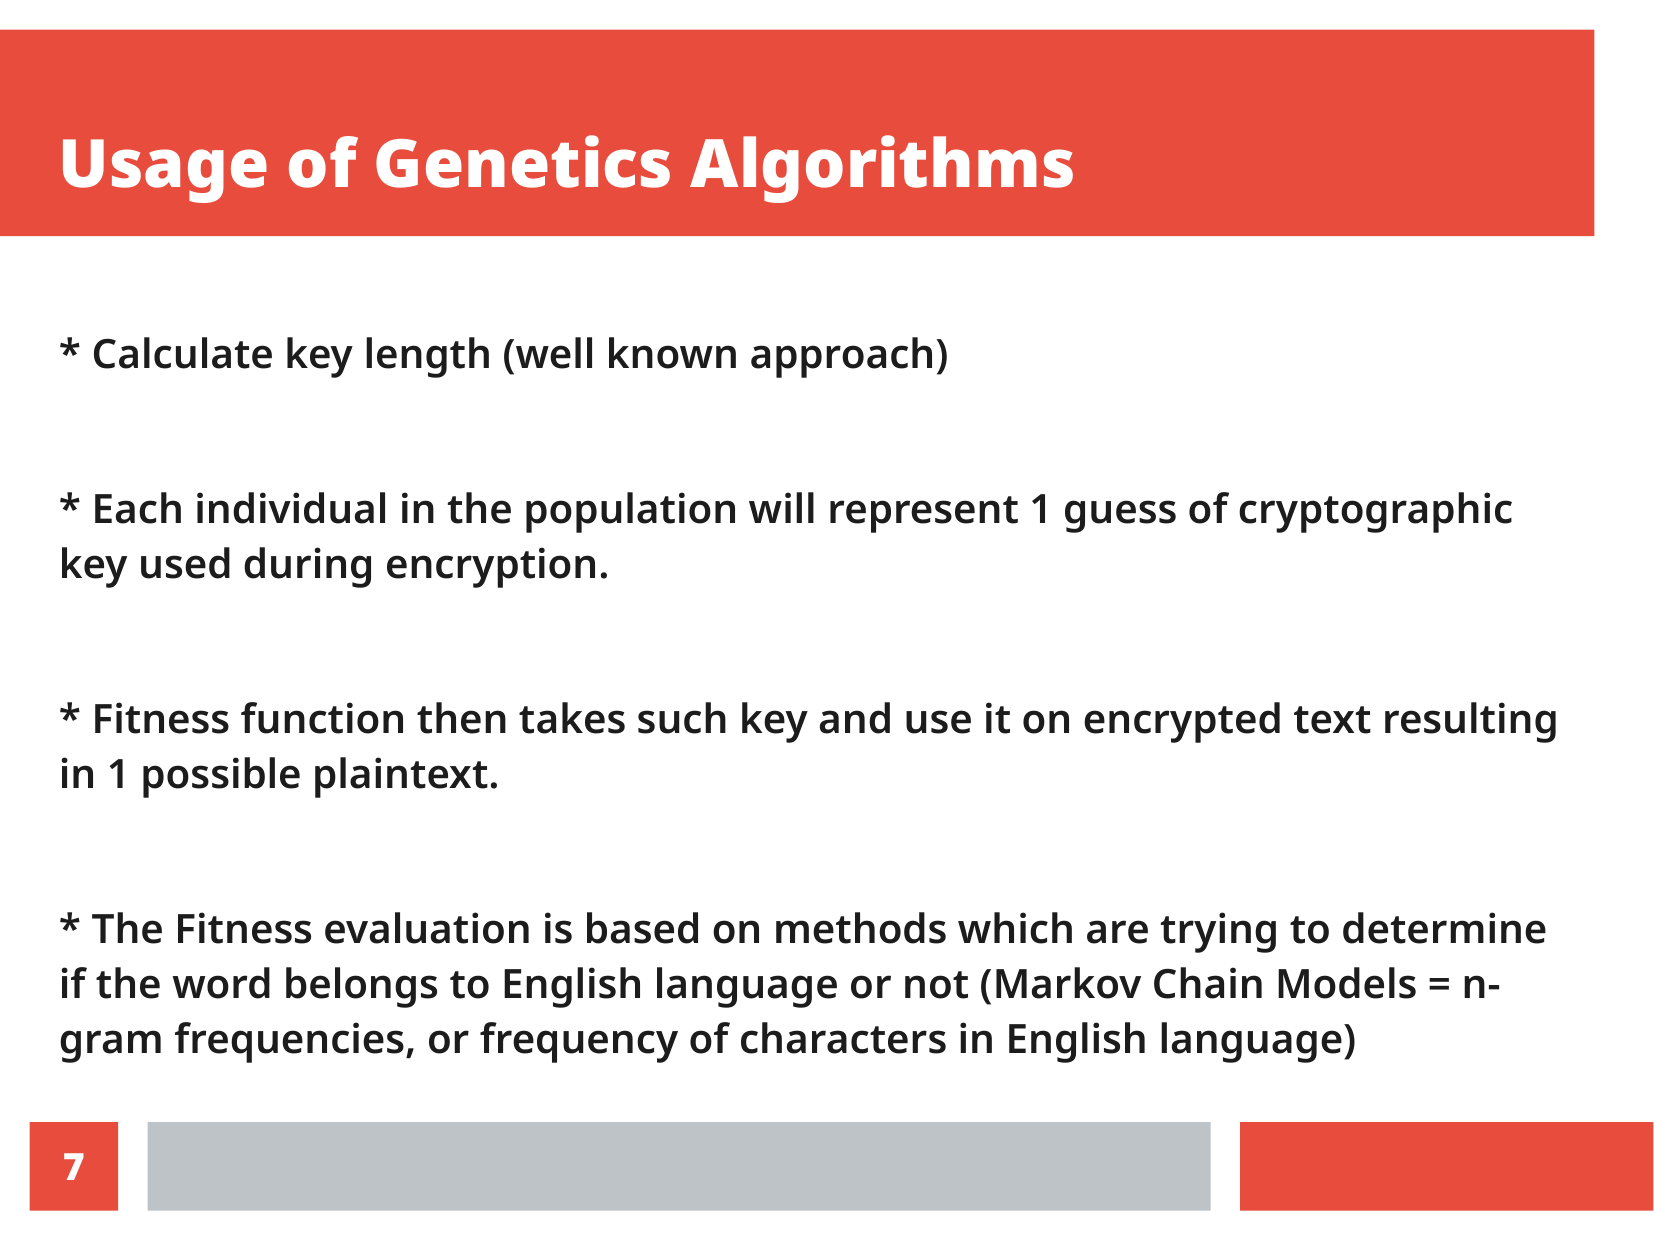

# Usage of Genetics Algorithms
* Calculate key length (well known approach)
* Each individual in the population will represent 1 guess of cryptographic key used during encryption.
* Fitness function then takes such key and use it on encrypted text resulting in 1 possible plaintext.
* The Fitness evaluation is based on methods which are trying to determine if the word belongs to English language or not (Markov Chain Models = n-gram frequencies, or frequency of characters in English language)
7